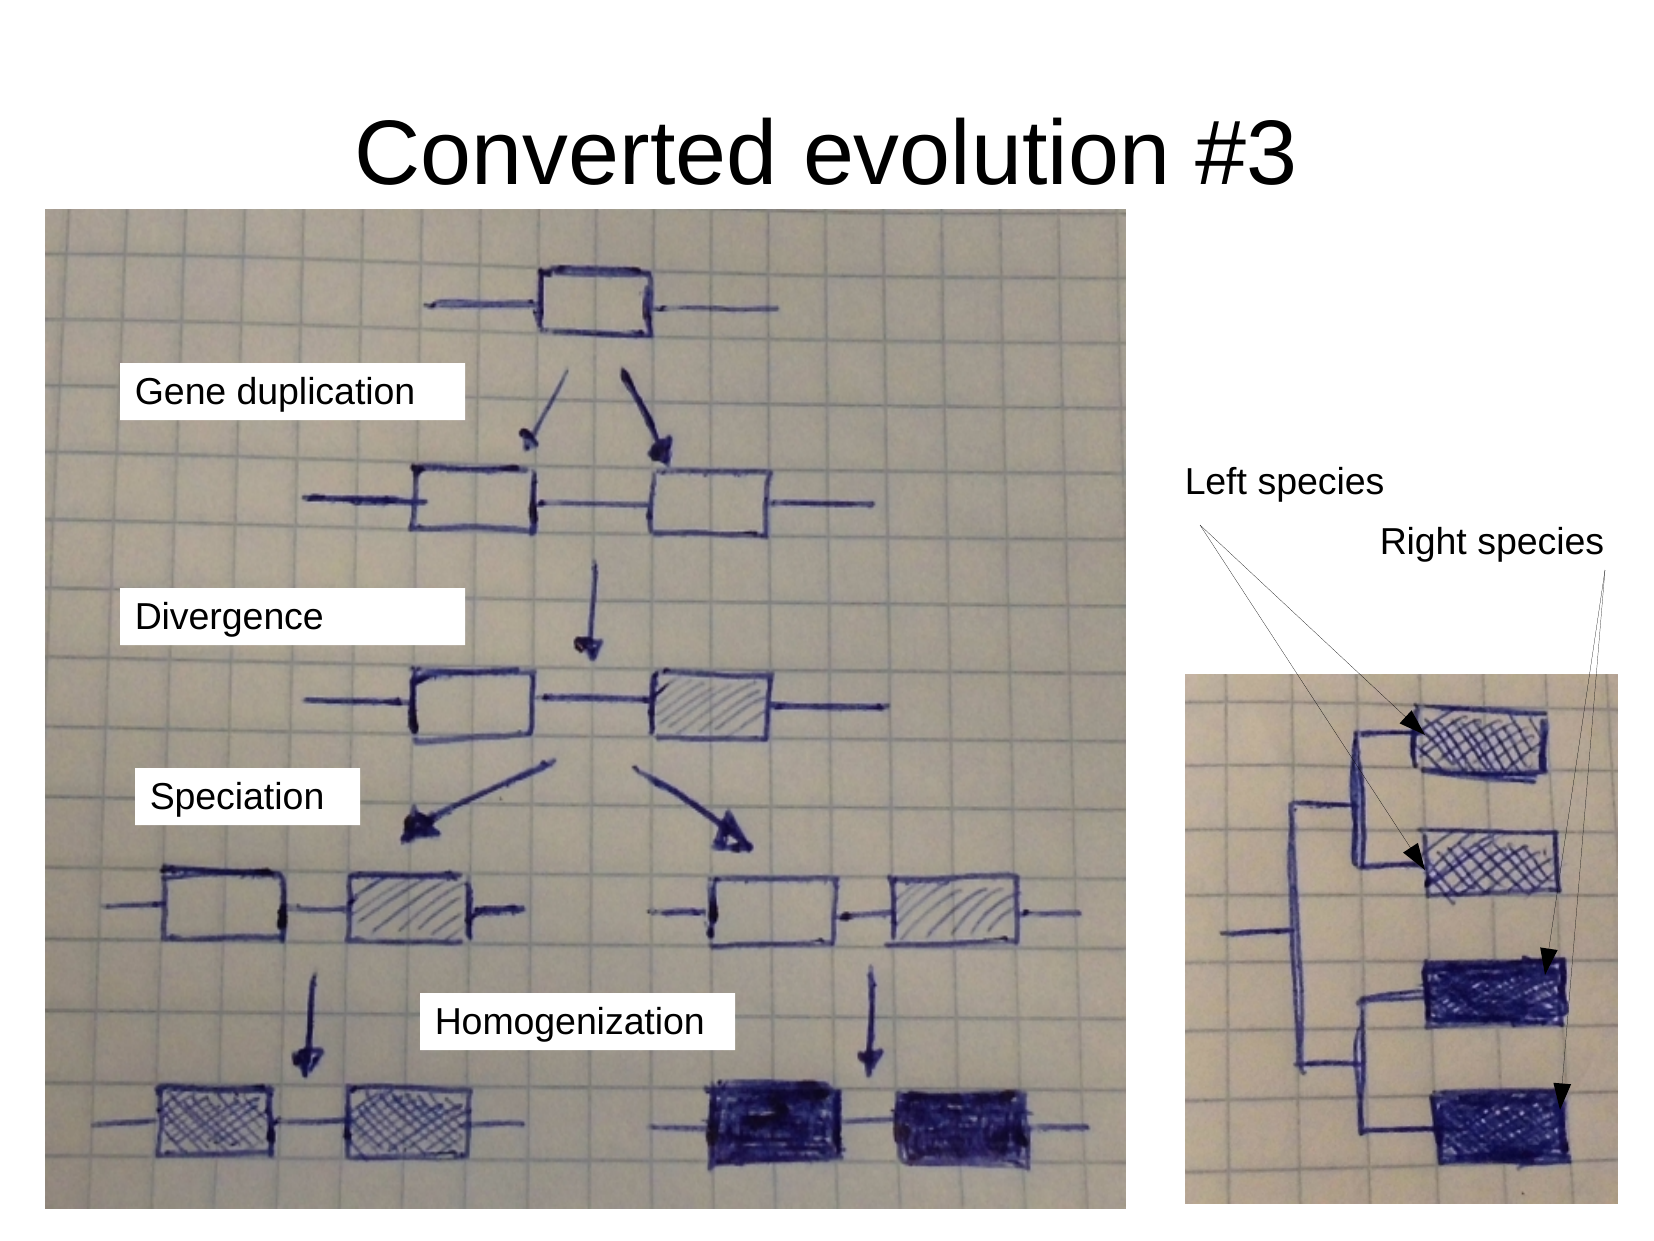

# Converted evolution #3
Gene duplication
Left species
Right species
Divergence
Speciation
Homogenization